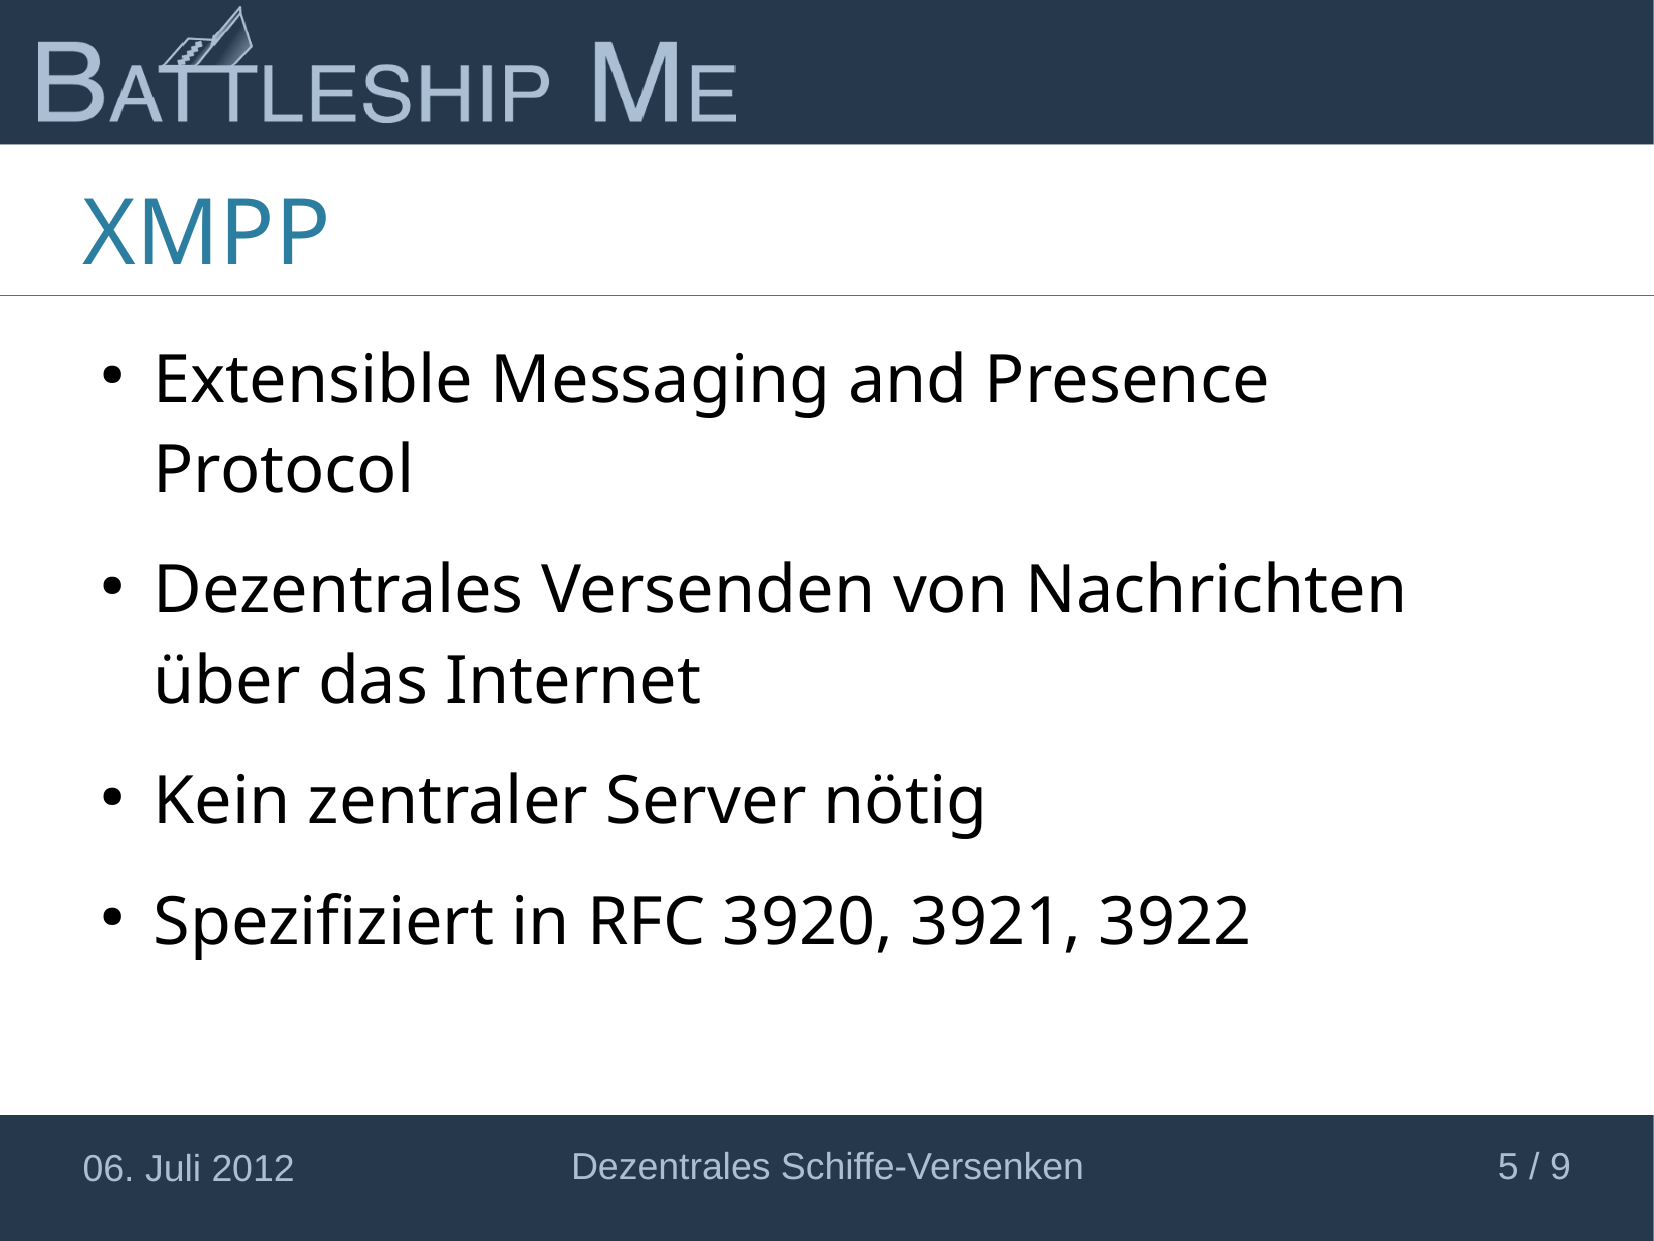

# XMPP
Extensible Messaging and Presence Protocol
Dezentrales Versenden von Nachrichten über das Internet
Kein zentraler Server nötig
Spezifiziert in RFC 3920, 3921, 3922
Dezentrales Schiffe-Versenken
5
06. Juli 2012